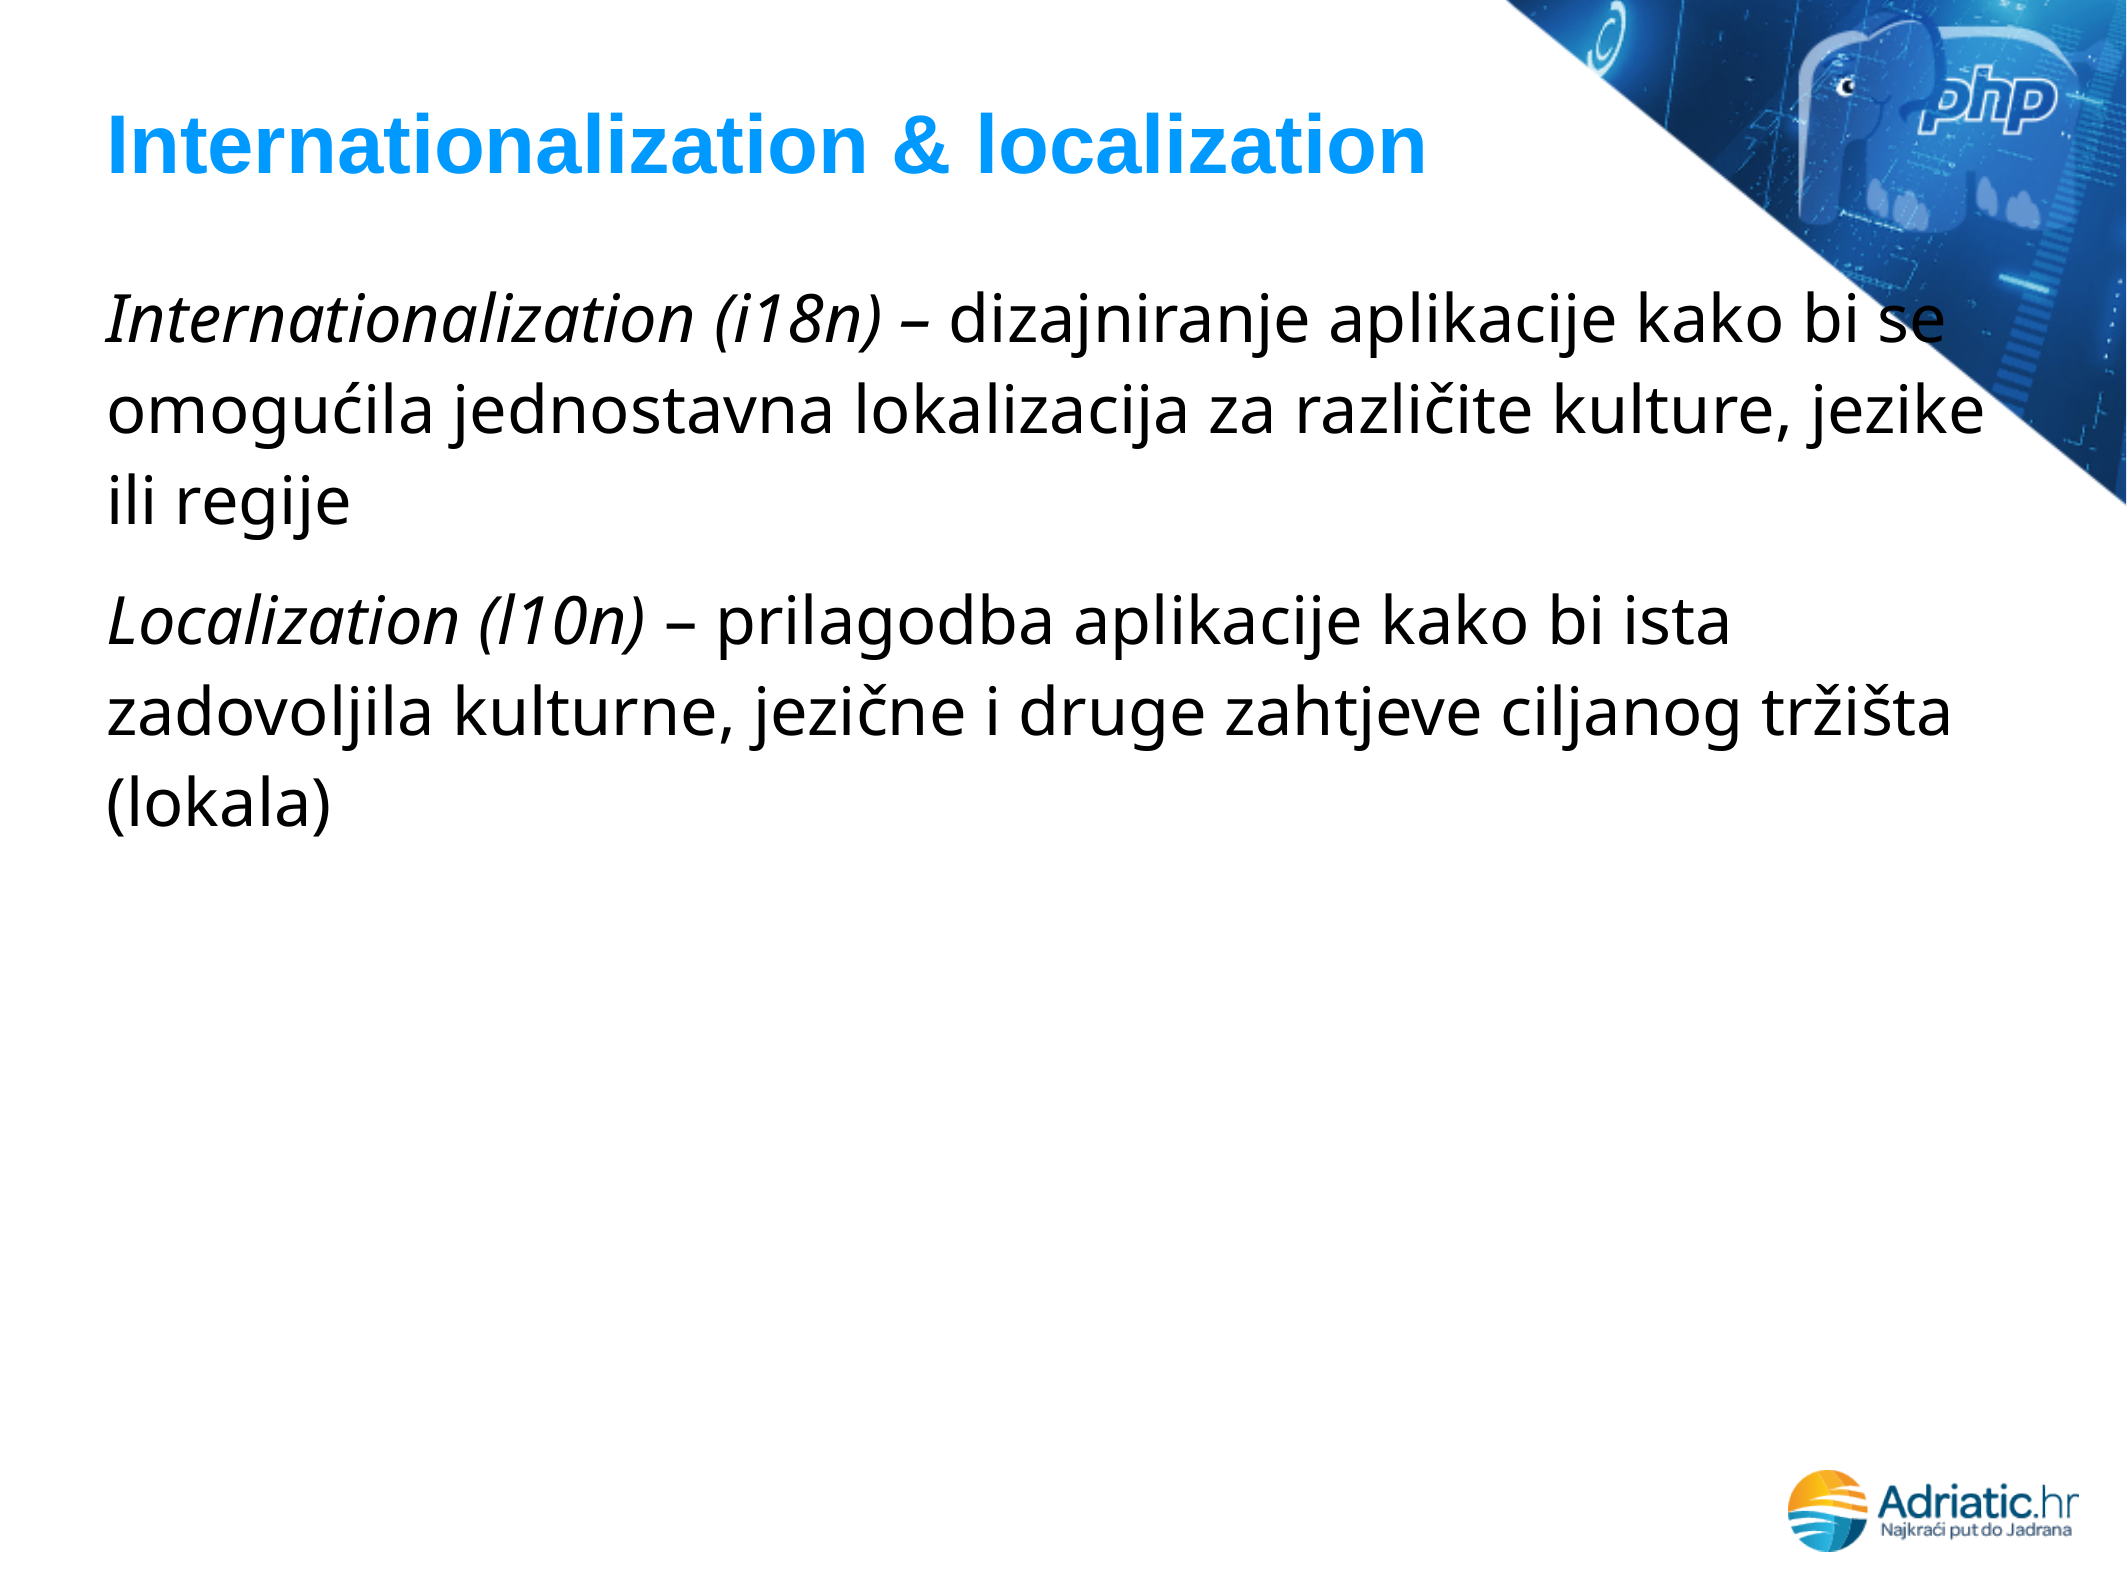

# Internationalization & localization
Internationalization (i18n) – dizajniranje aplikacije kako bi se omogućila jednostavna lokalizacija za različite kulture, jezike ili regije
Localization (l10n) – prilagodba aplikacije kako bi ista zadovoljila kulturne, jezične i druge zahtjeve ciljanog tržišta (lokala)